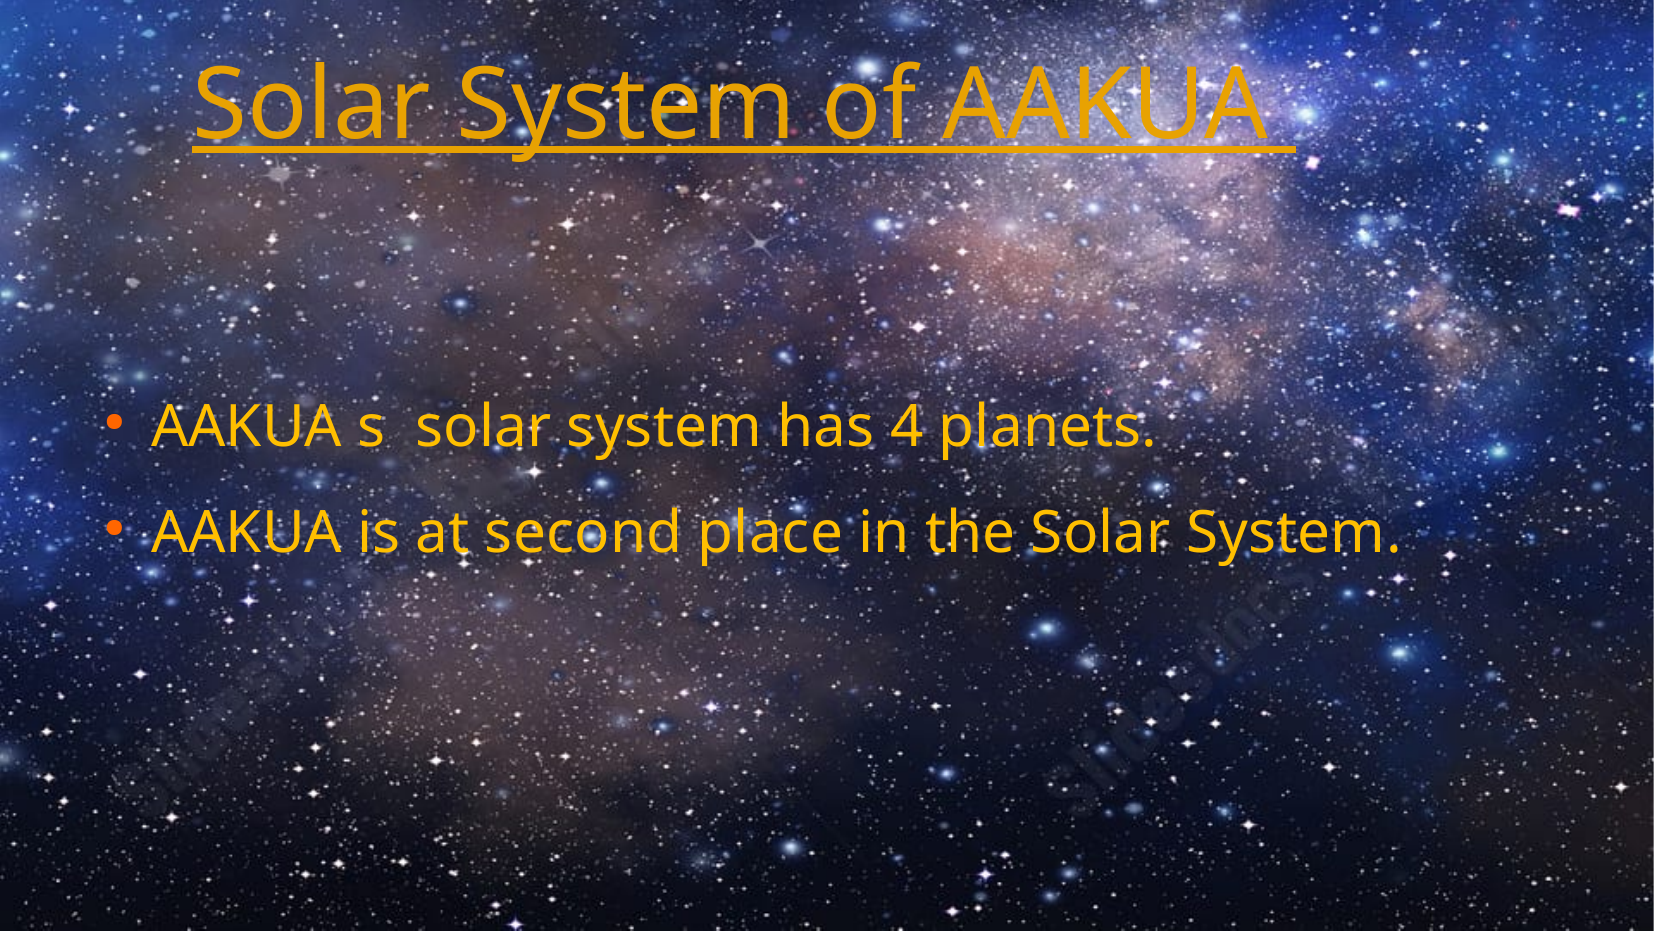

# Solar System of AAKUA
AAKUA s solar system has 4 planets.
AAKUA is at second place in the Solar System.